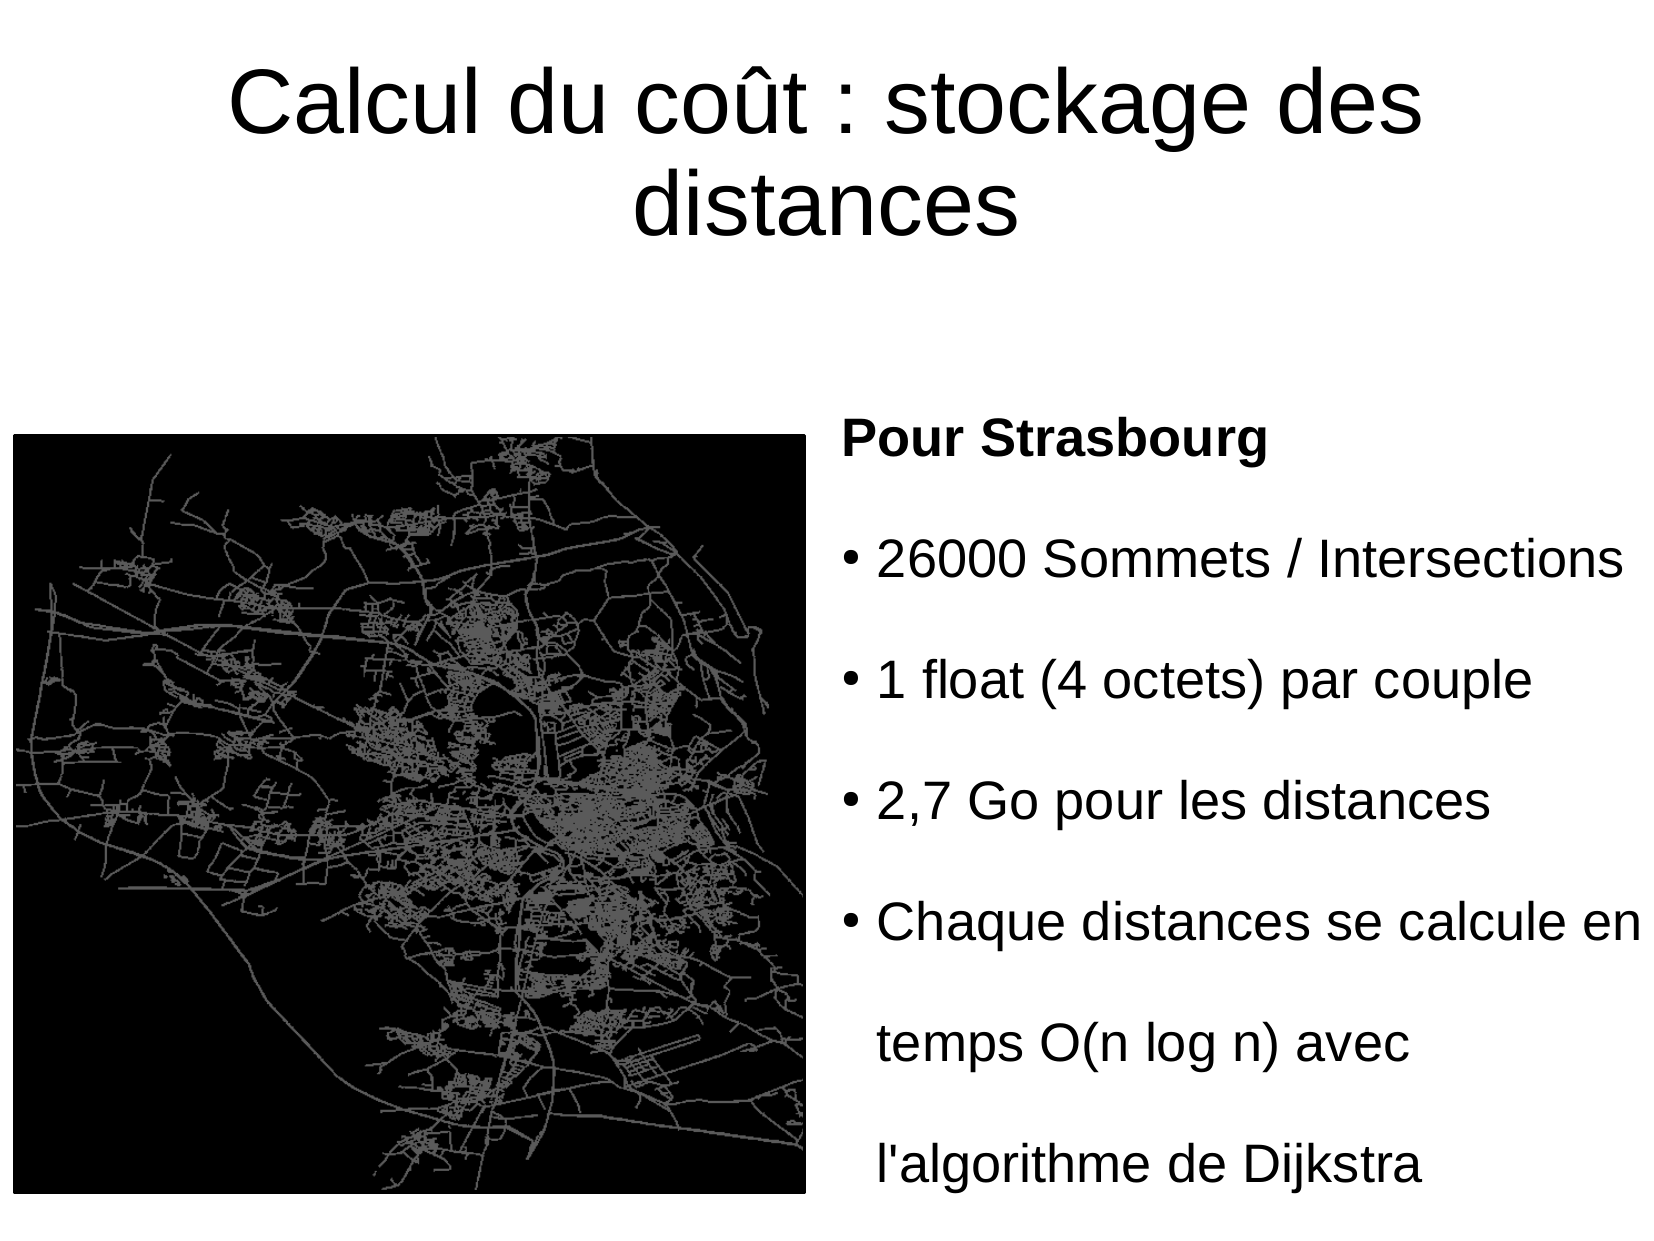

# Calcul du coût : stockage des distances
Pour Strasbourg
26000 Sommets / Intersections
1 float (4 octets) par couple
2,7 Go pour les distances
Chaque distances se calcule en temps O(n log n) avec l'algorithme de Dijkstra